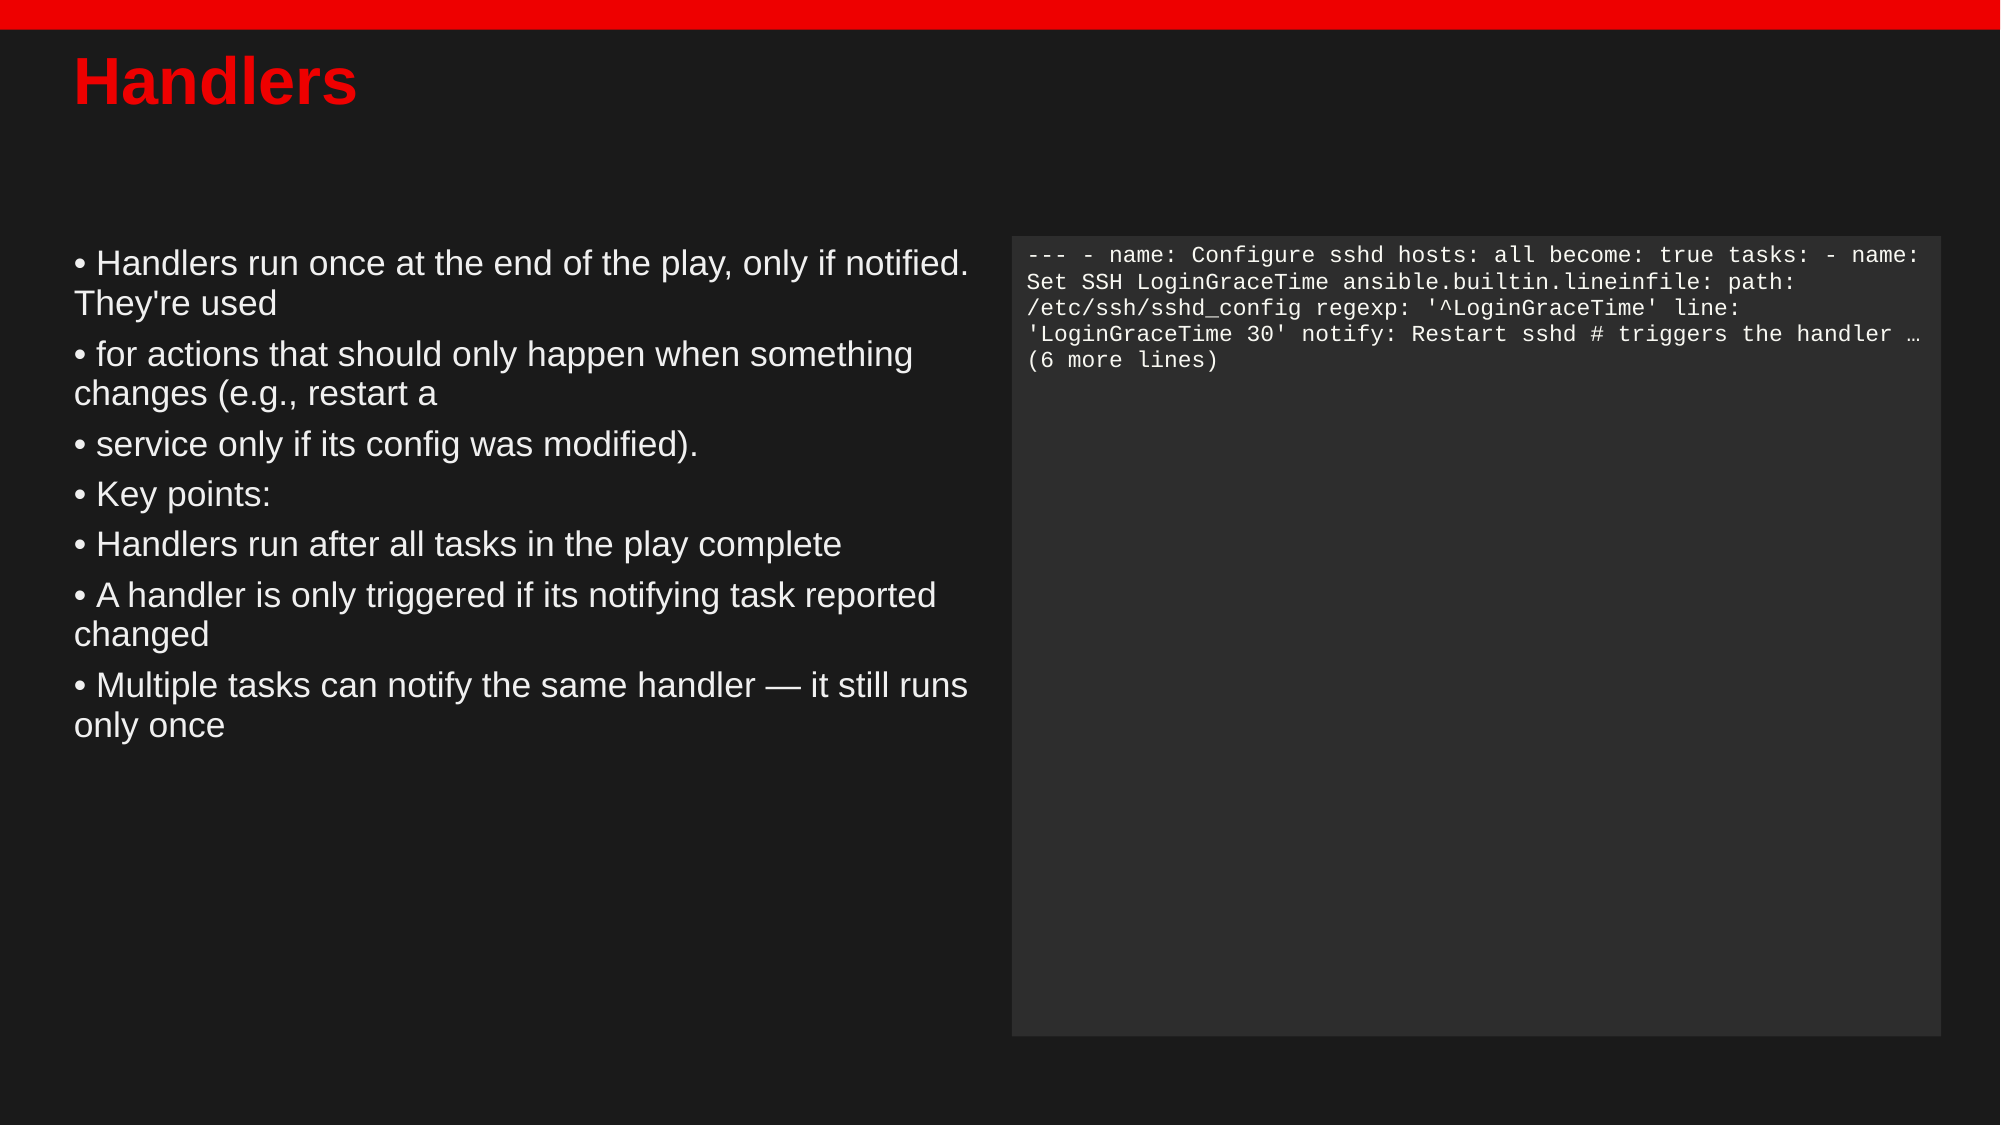

Handlers
• Handlers run once at the end of the play, only if notified. They're used
• for actions that should only happen when something changes (e.g., restart a
• service only if its config was modified).
• Key points:
• Handlers run after all tasks in the play complete
• A handler is only triggered if its notifying task reported changed
• Multiple tasks can notify the same handler — it still runs only once
--- - name: Configure sshd hosts: all become: true tasks: - name: Set SSH LoginGraceTime ansible.builtin.lineinfile: path: /etc/ssh/sshd_config regexp: '^LoginGraceTime' line: 'LoginGraceTime 30' notify: Restart sshd # triggers the handler … (6 more lines)